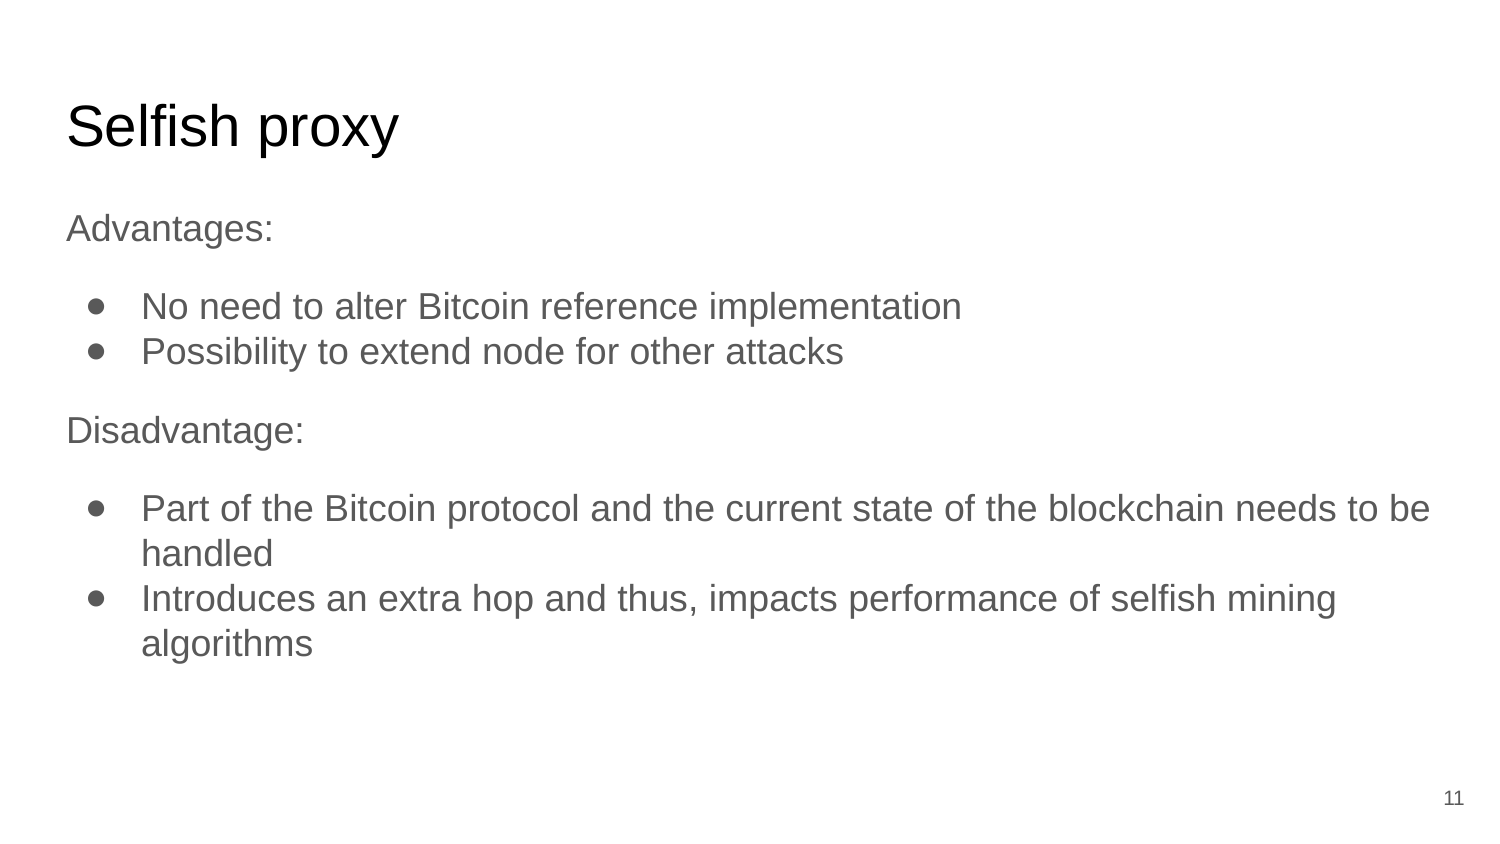

# Selfish proxy
Advantages:
No need to alter Bitcoin reference implementation
Possibility to extend node for other attacks
Disadvantage:
Part of the Bitcoin protocol and the current state of the blockchain needs to be handled
Introduces an extra hop and thus, impacts performance of selfish mining algorithms
11